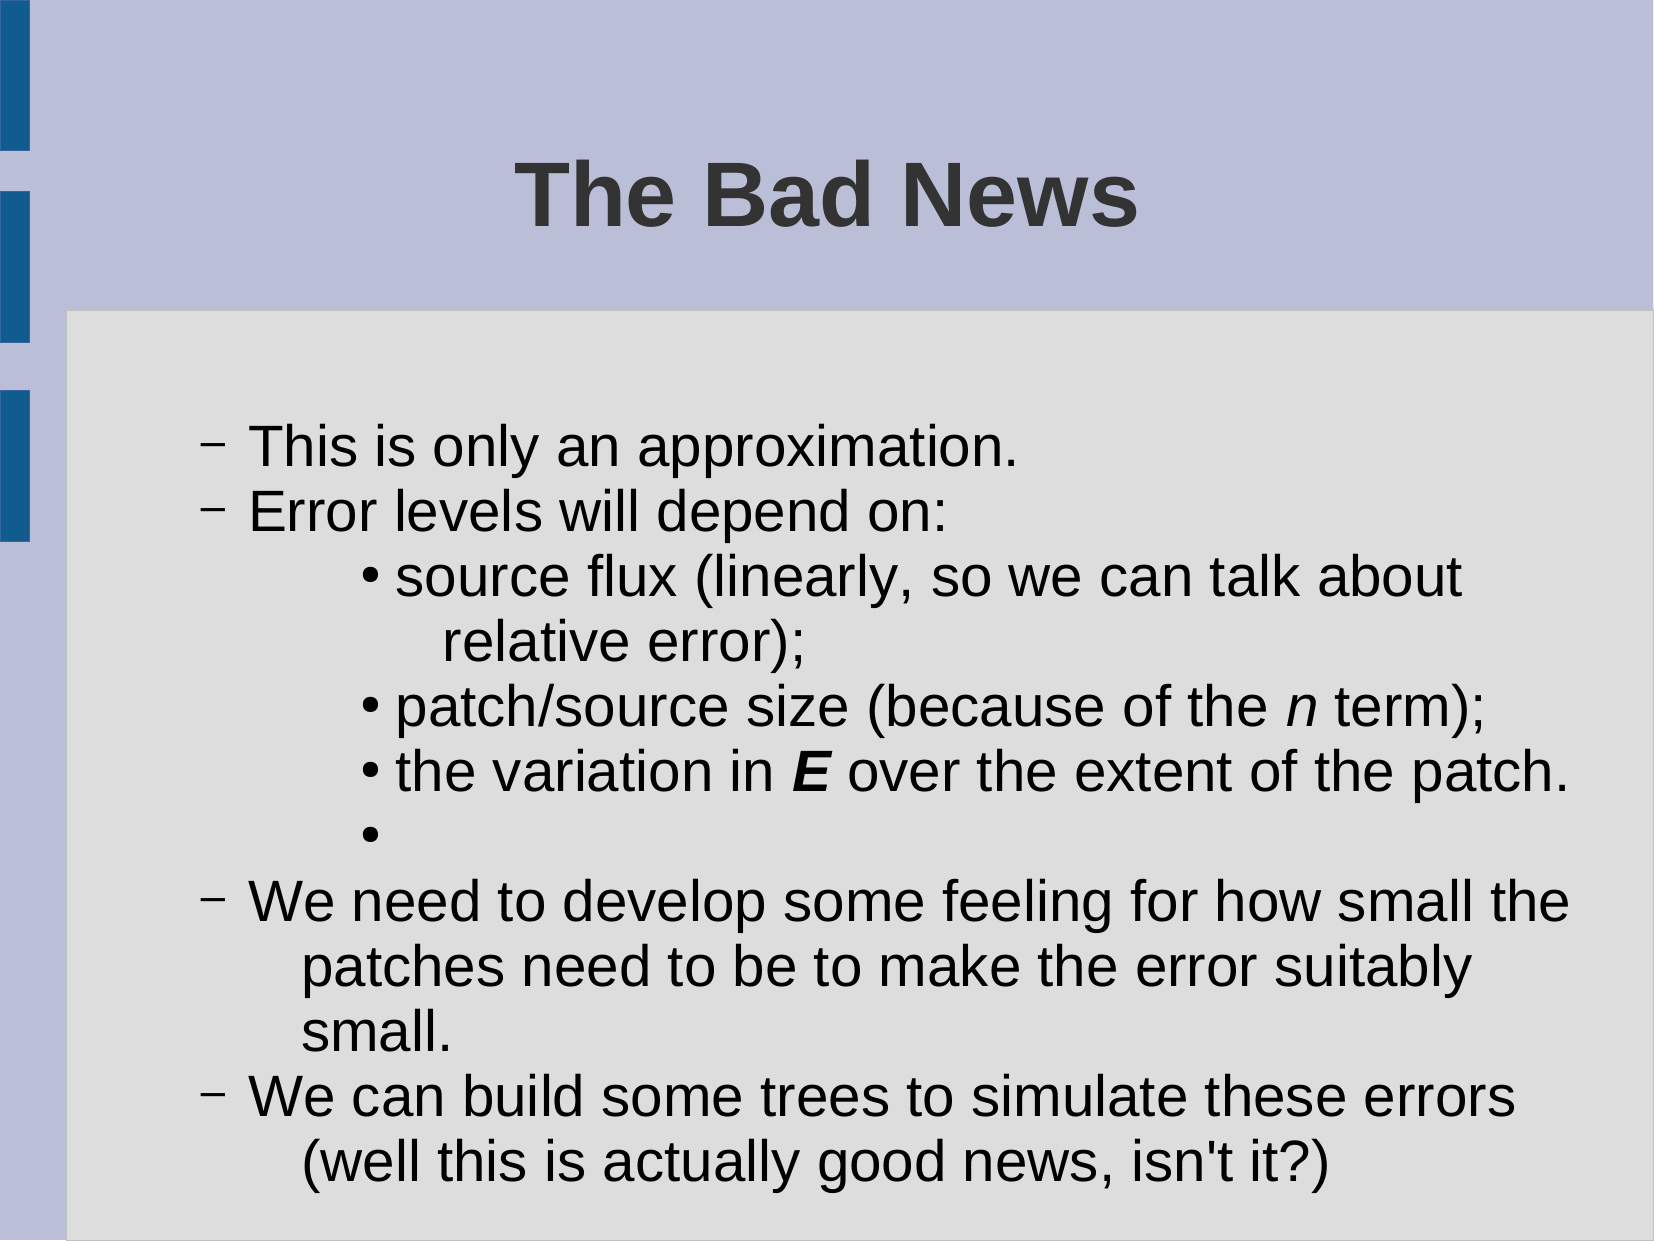

# The Bad News
This is only an approximation.
Error levels will depend on:
source flux (linearly, so we can talk about relative error);
patch/source size (because of the n term);
the variation in E over the extent of the patch.
We need to develop some feeling for how small the patches need to be to make the error suitably small.
We can build some trees to simulate these errors (well this is actually good news, isn't it?)